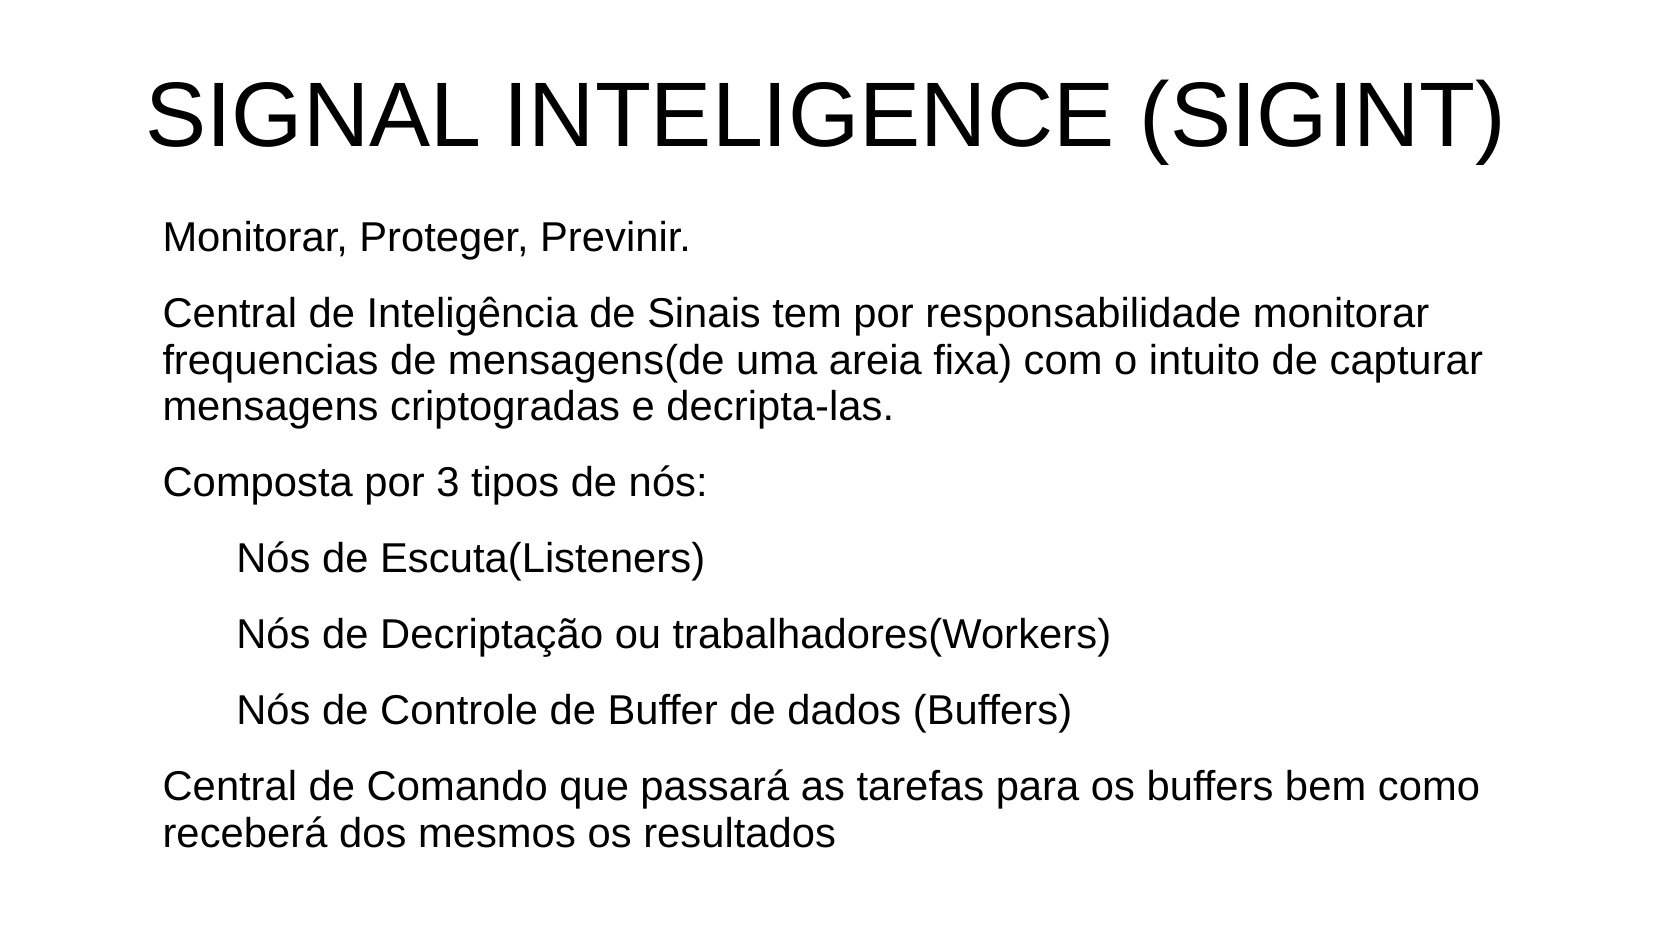

# SIGNAL INTELIGENCE (SIGINT)
Monitorar, Proteger, Previnir.
Central de Inteligência de Sinais tem por responsabilidade monitorar frequencias de mensagens(de uma areia fixa) com o intuito de capturar mensagens criptogradas e decripta-las.
Composta por 3 tipos de nós:
	Nós de Escuta(Listeners)
	Nós de Decriptação ou trabalhadores(Workers)
	Nós de Controle de Buffer de dados (Buffers)
Central de Comando que passará as tarefas para os buffers bem como receberá dos mesmos os resultados